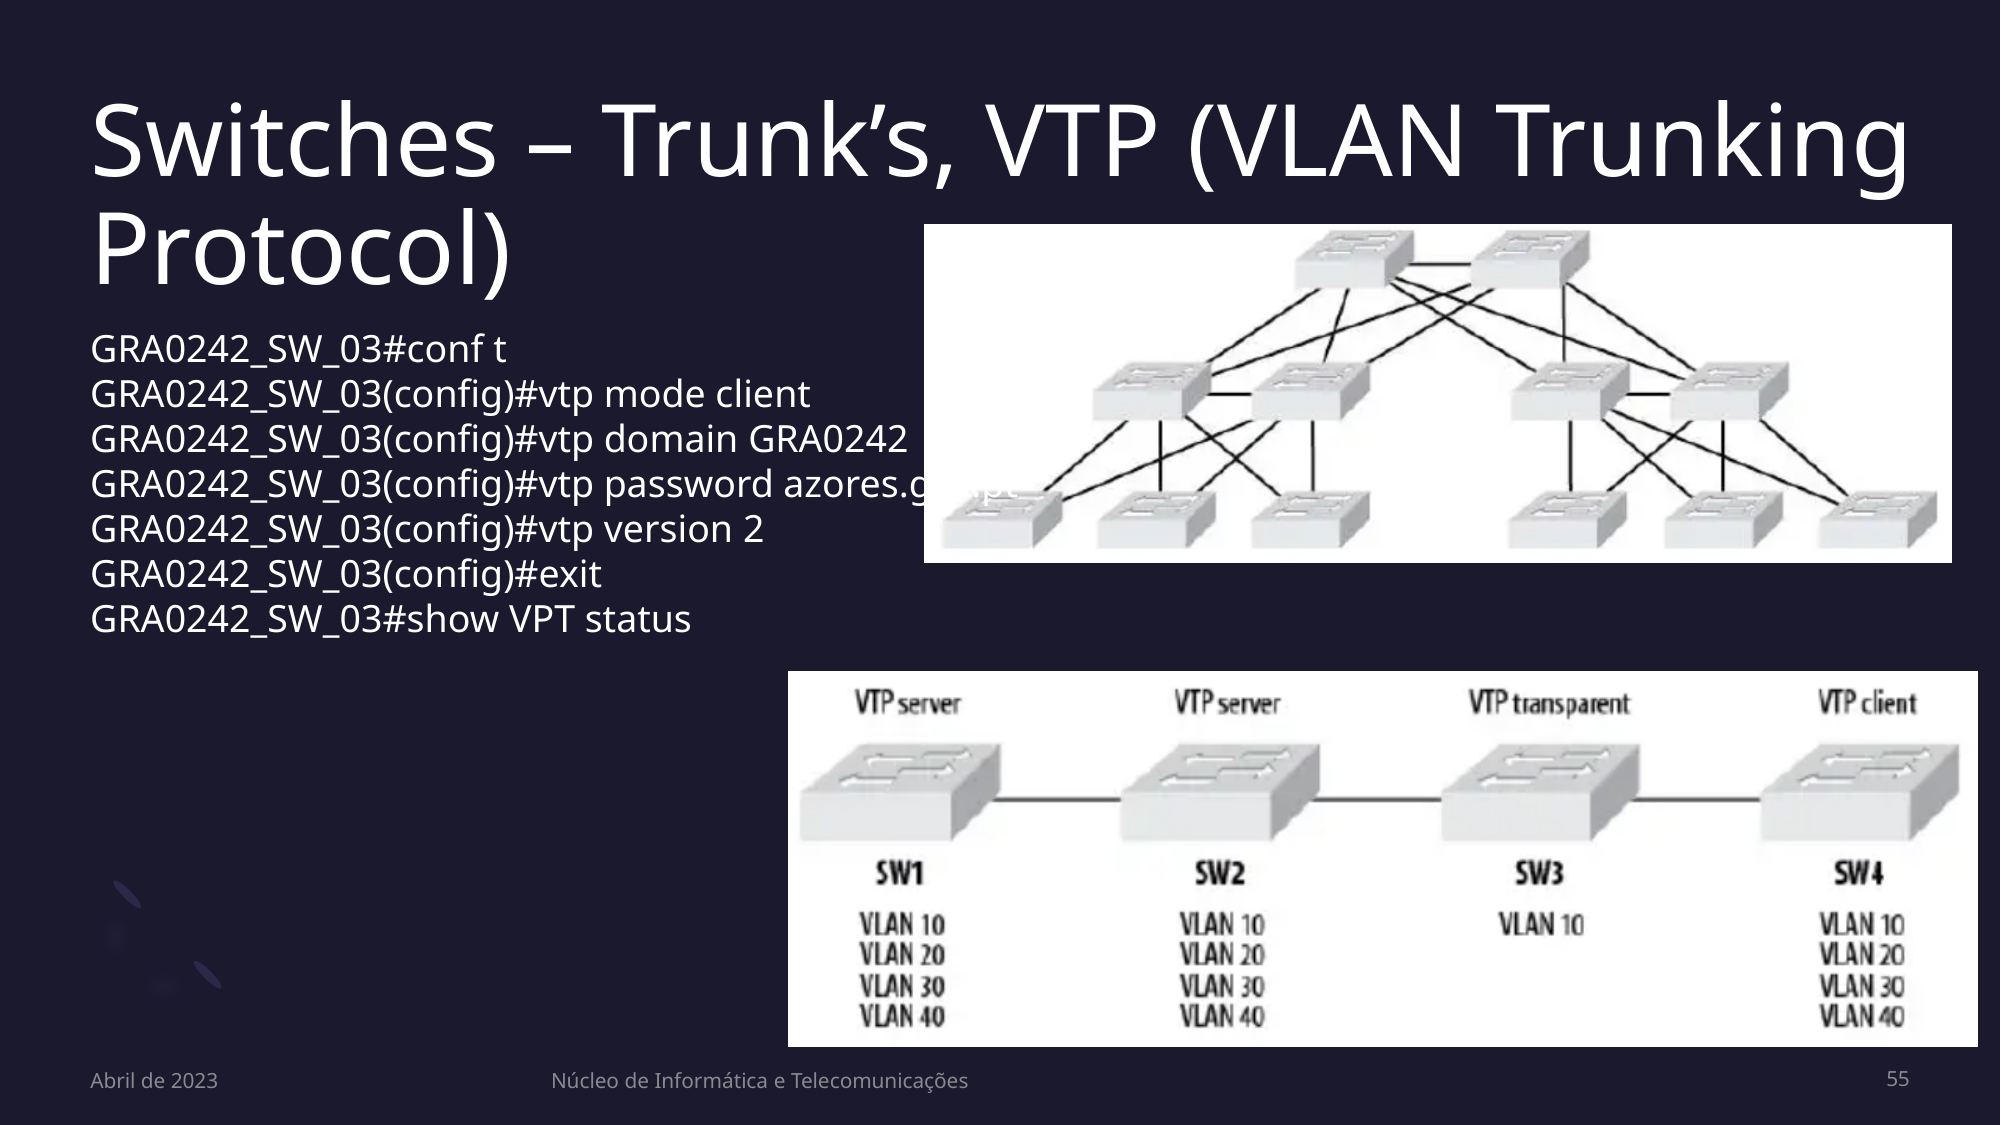

# Switches – Trunk’s, VTP (VLAN Trunking Protocol)
GRA0242_SW_03#conf t
GRA0242_SW_03(config)#vtp mode client
GRA0242_SW_03(config)#vtp domain GRA0242
GRA0242_SW_03(config)#vtp password azores.gov.pt
GRA0242_SW_03(config)#vtp version 2
GRA0242_SW_03(config)#exit
GRA0242_SW_03#show VPT status
Abril de 2023
Núcleo de Informática e Telecomunicações